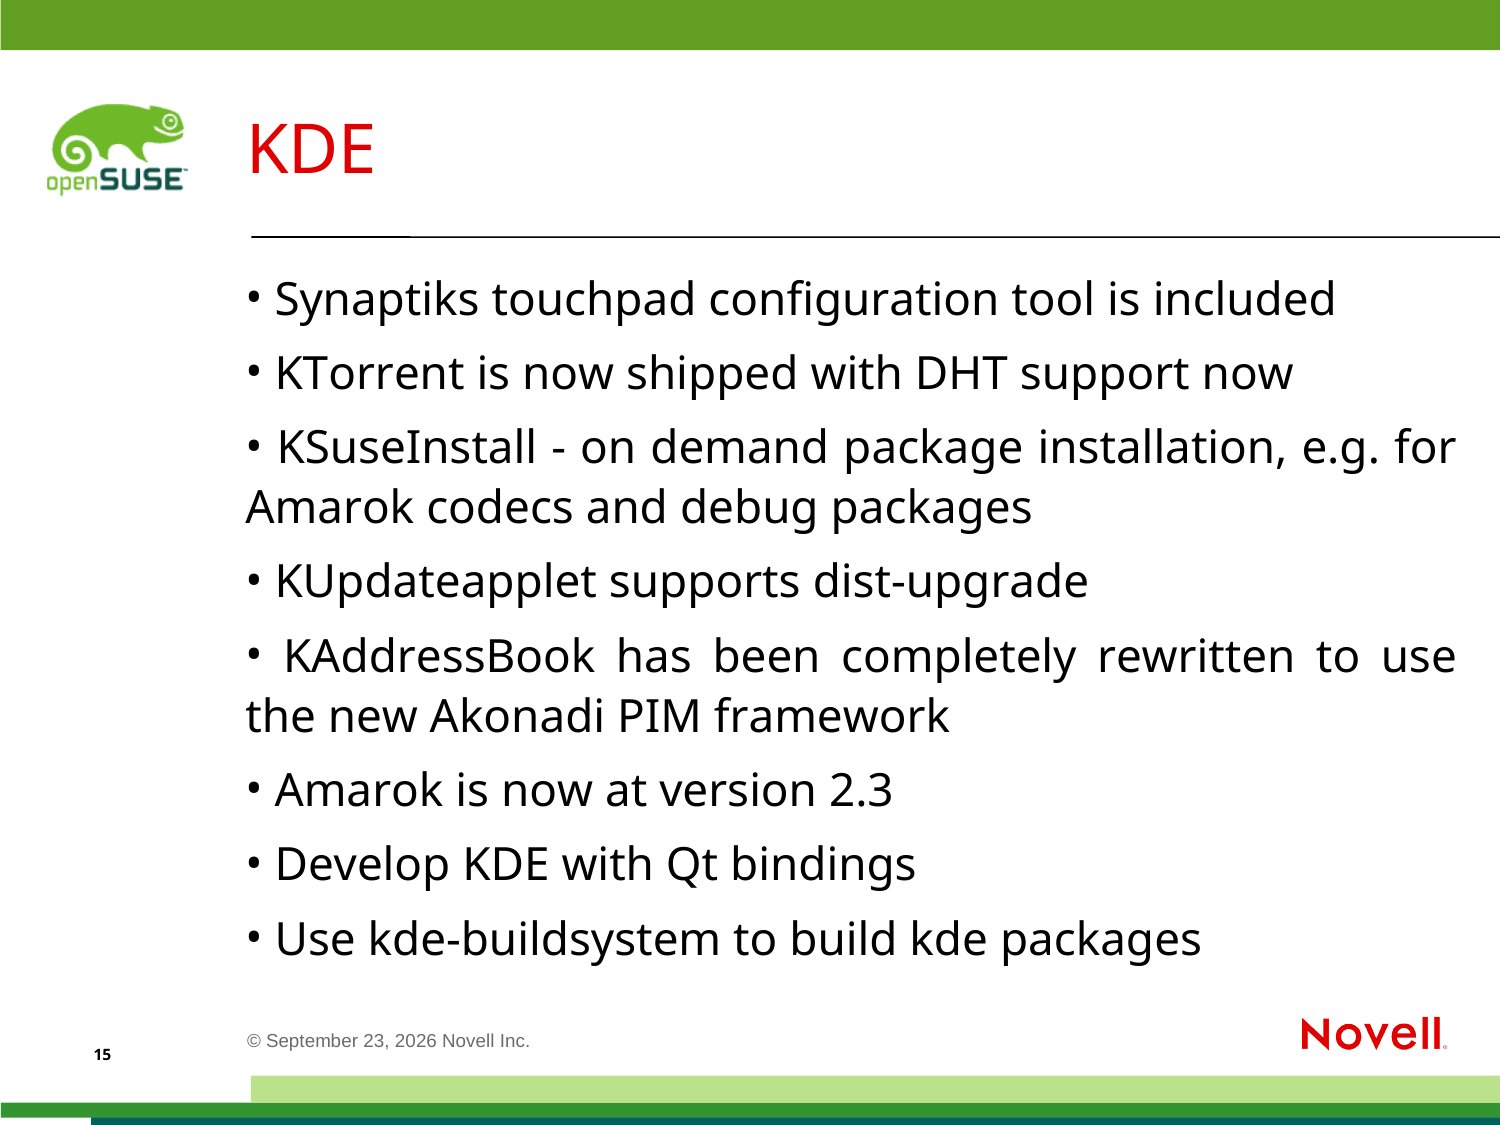

# KDE
 Synaptiks touchpad configuration tool is included
 KTorrent is now shipped with DHT support now
 KSuseInstall - on demand package installation, e.g. for Amarok codecs and debug packages
 KUpdateapplet supports dist-upgrade
 KAddressBook has been completely rewritten to use the new Akonadi PIM framework
 Amarok is now at version 2.3
 Develop KDE with Qt bindings
 Use kde-buildsystem to build kde packages